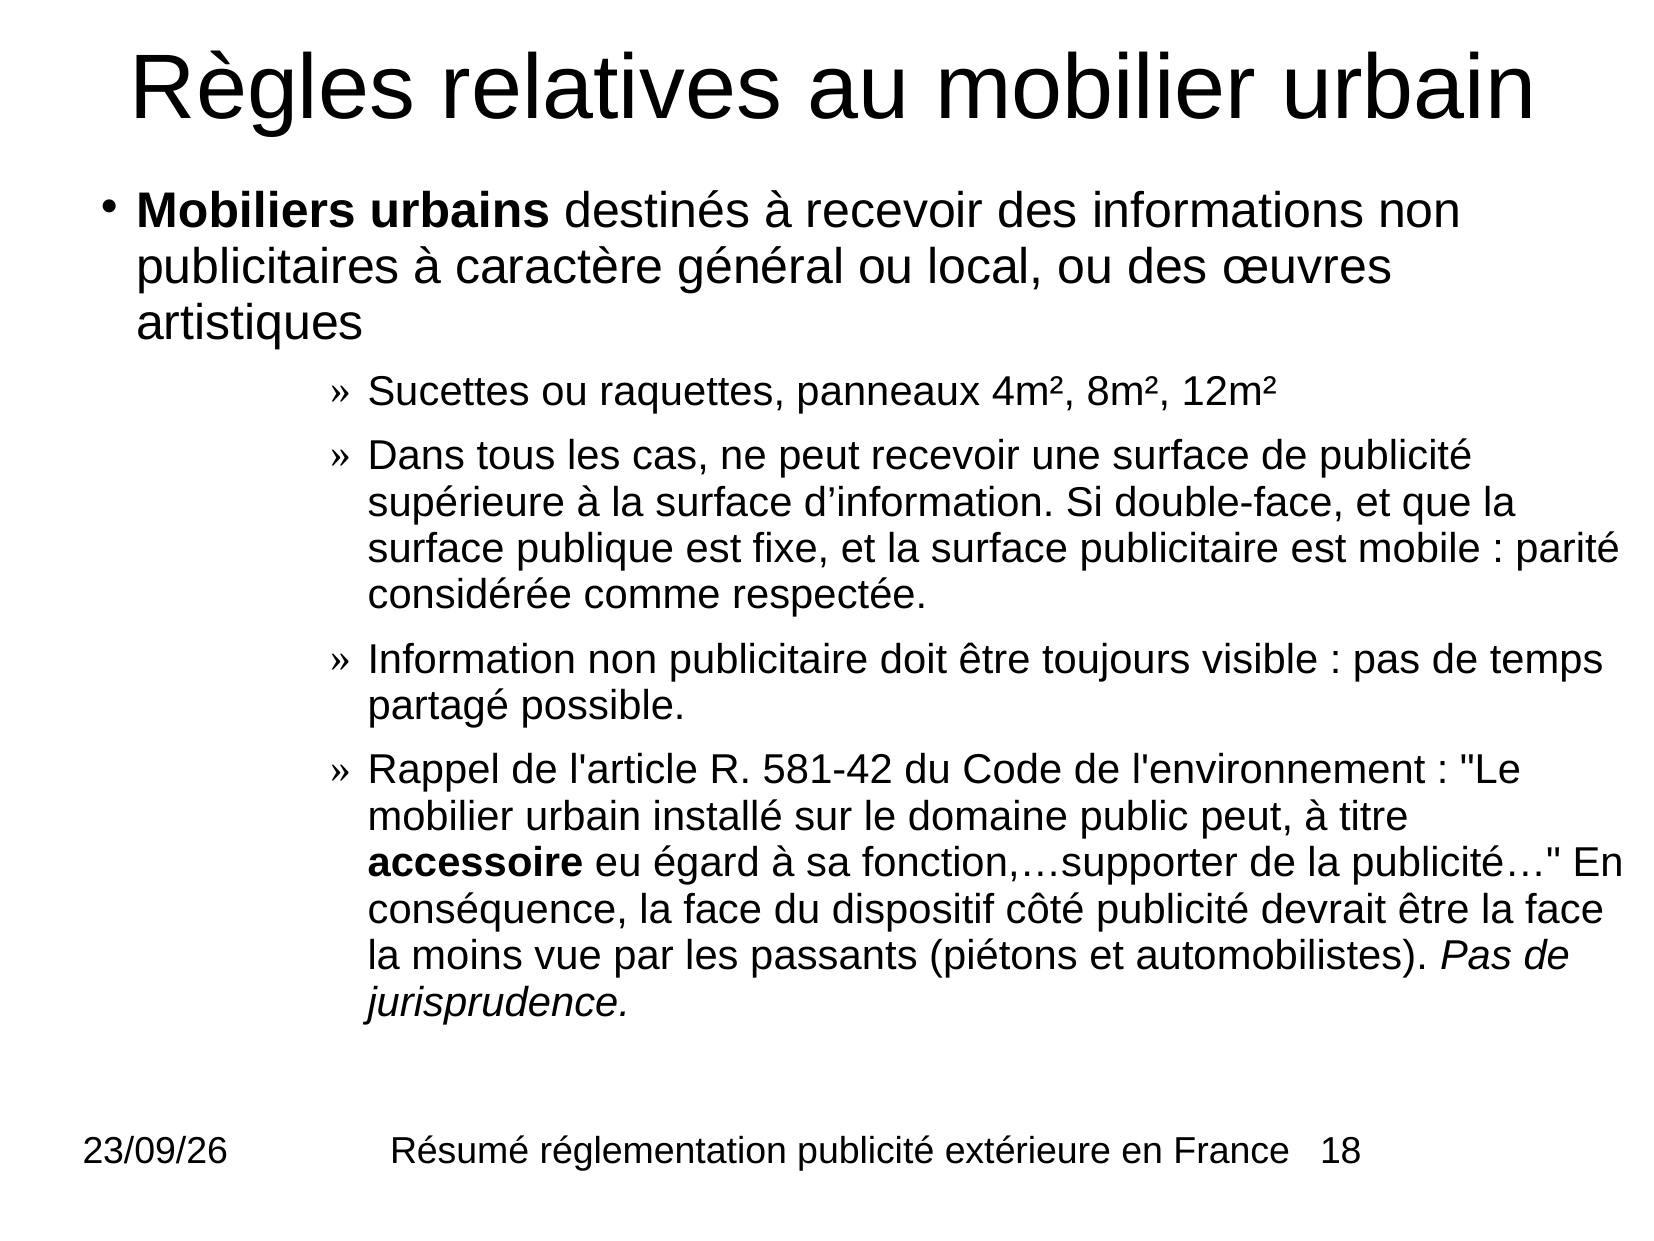

# Règles relatives au mobilier urbain
Mobiliers urbains destinés à recevoir des informations non publicitaires à caractère général ou local, ou des œuvres artistiques
Sucettes ou raquettes, panneaux 4m², 8m², 12m²
Dans tous les cas, ne peut recevoir une surface de publicité supérieure à la surface d’information. Si double-face, et que la surface publique est fixe, et la surface publicitaire est mobile : parité considérée comme respectée.
Information non publicitaire doit être toujours visible : pas de temps partagé possible.
Rappel de l'article R. 581-42 du Code de l'environnement : "Le mobilier urbain installé sur le domaine public peut, à titre accessoire eu égard à sa fonction,…supporter de la publicité…" En conséquence, la face du dispositif côté publicité devrait être la face la moins vue par les passants (piétons et automobilistes). Pas de jurisprudence.
Résumé réglementation publicité extérieure en France
18